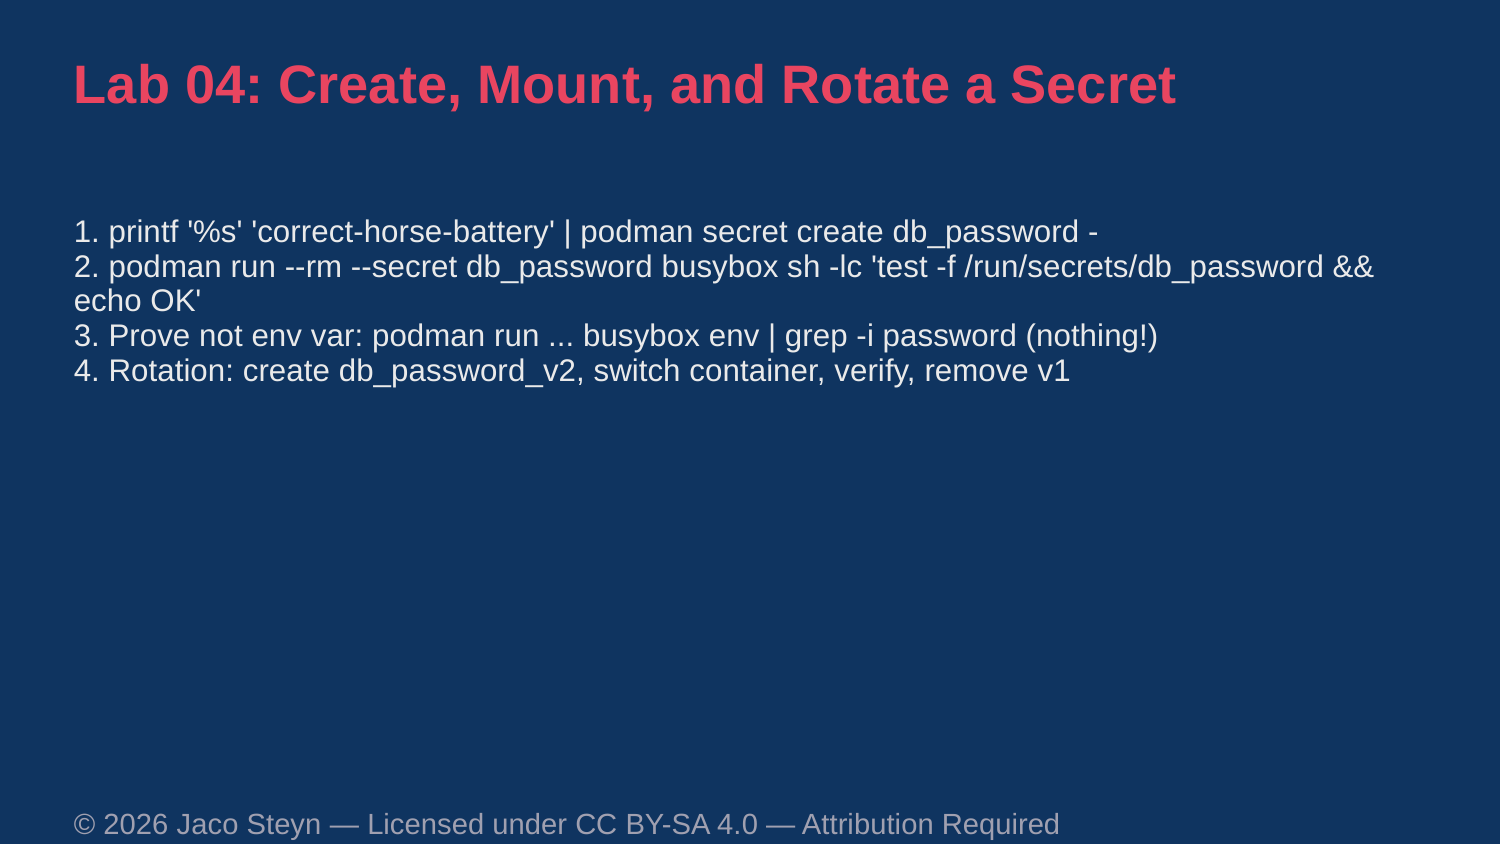

Lab 04: Create, Mount, and Rotate a Secret
1. printf '%s' 'correct-horse-battery' | podman secret create db_password -
2. podman run --rm --secret db_password busybox sh -lc 'test -f /run/secrets/db_password && echo OK'
3. Prove not env var: podman run ... busybox env | grep -i password (nothing!)
4. Rotation: create db_password_v2, switch container, verify, remove v1
© 2026 Jaco Steyn — Licensed under CC BY-SA 4.0 — Attribution Required